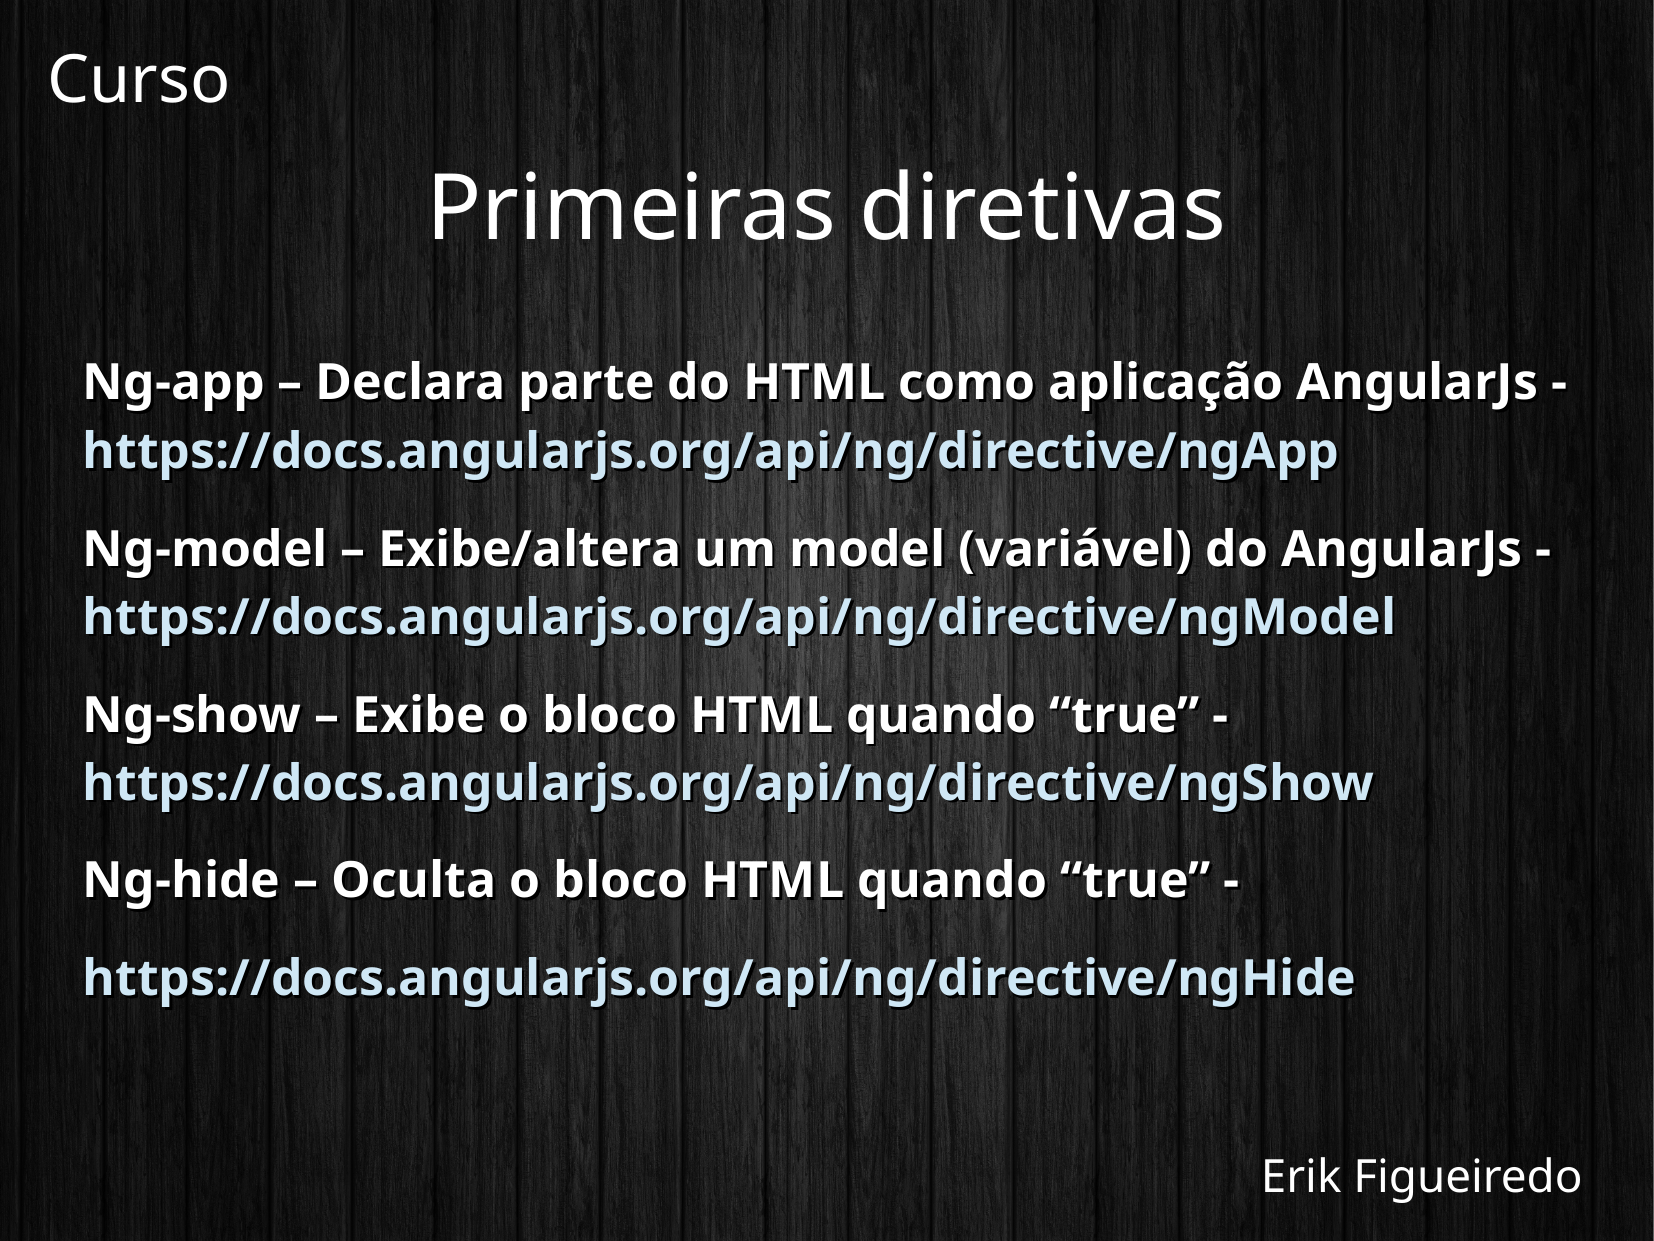

Curso
# Primeiras diretivas
Ng-app – Declara parte do HTML como aplicação AngularJs - https://docs.angularjs.org/api/ng/directive/ngApp
Ng-model – Exibe/altera um model (variável) do AngularJs - https://docs.angularjs.org/api/ng/directive/ngModel
Ng-show – Exibe o bloco HTML quando “true” - https://docs.angularjs.org/api/ng/directive/ngShow
Ng-hide – Oculta o bloco HTML quando “true” -
https://docs.angularjs.org/api/ng/directive/ngHide
Erik Figueiredo